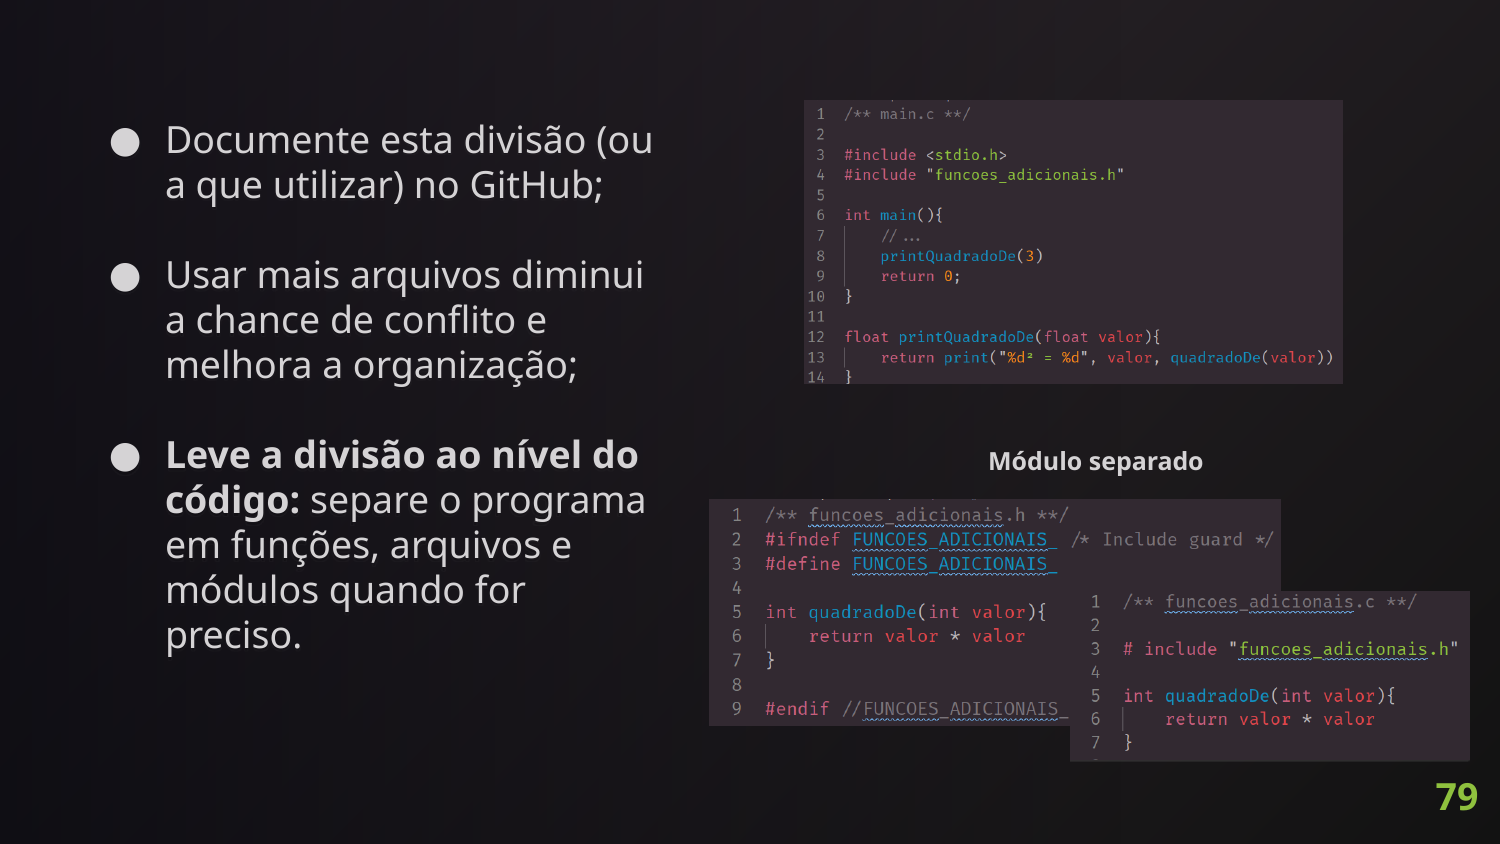

# Documente esta divisão (ou a que utilizar) no GitHub;
Usar mais arquivos diminui a chance de conflito e melhora a organização;
Leve a divisão ao nível do código: separe o programa em funções, arquivos e módulos quando for preciso.
Módulo separado